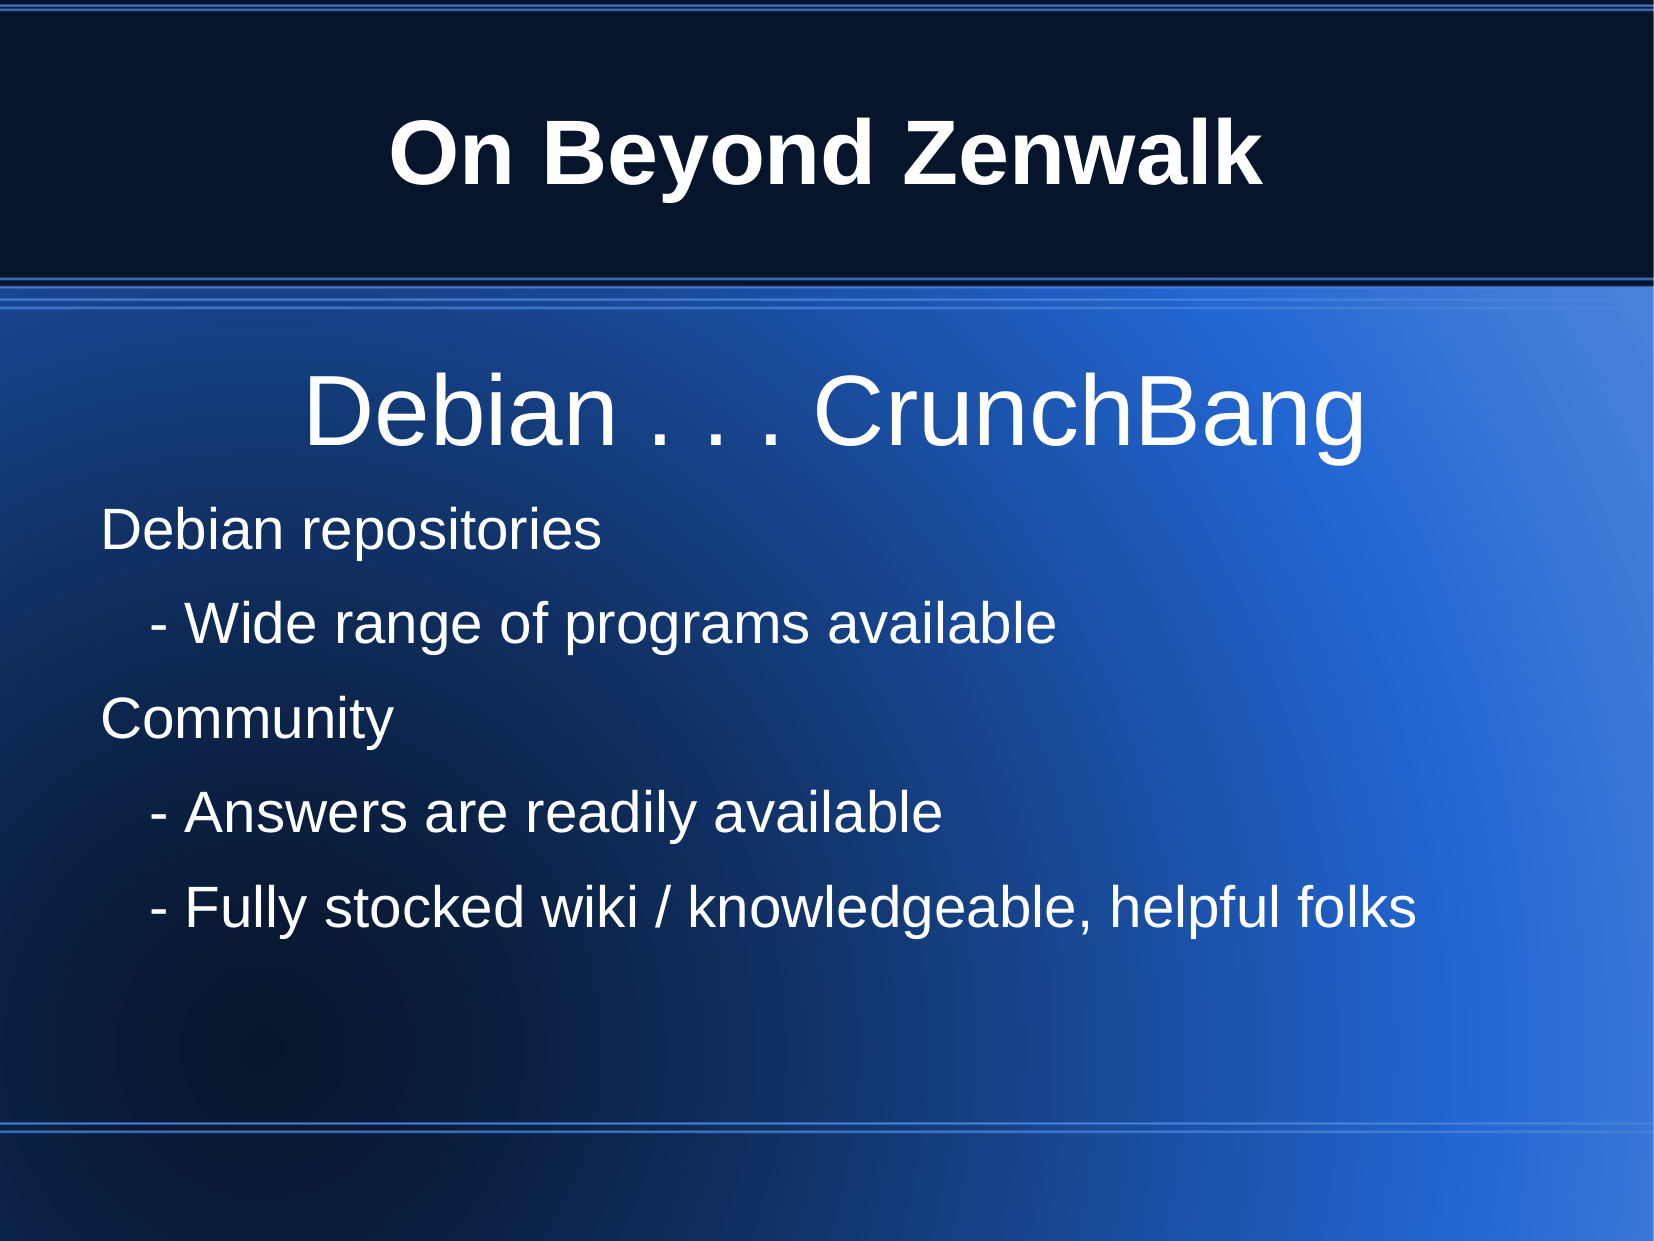

# On Beyond Zenwalk
Debian . . . CrunchBang
Debian repositories
 - Wide range of programs available
Community
 - Answers are readily available
 - Fully stocked wiki / knowledgeable, helpful folks